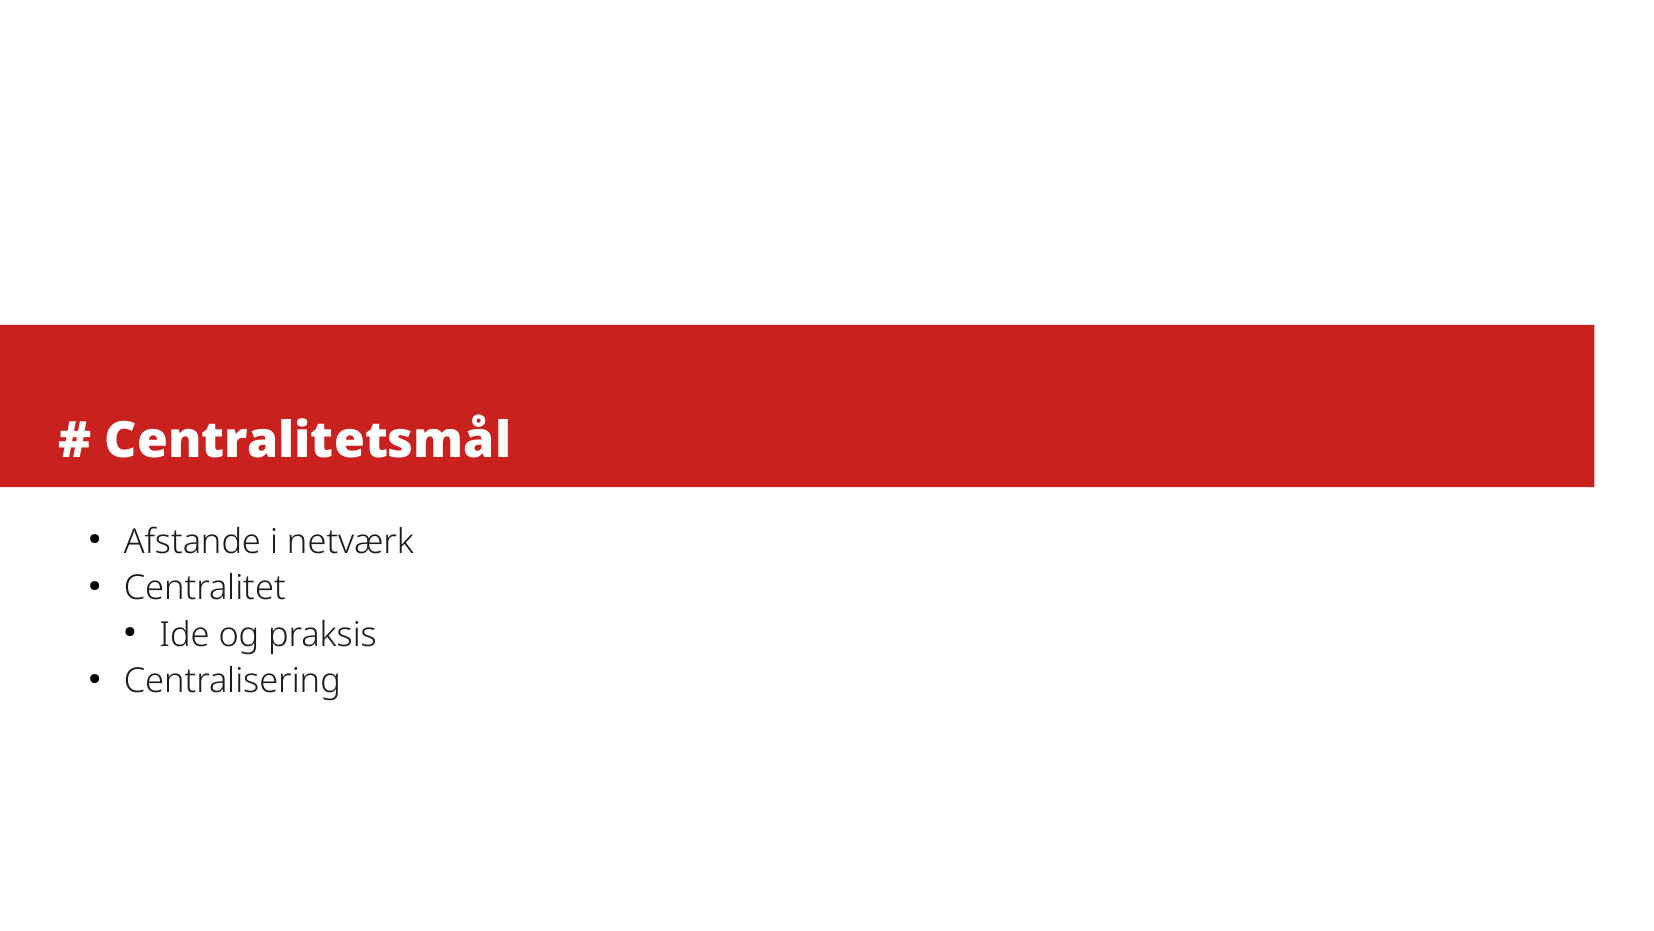

# # Centralitetsmål
Afstande i netværk
Centralitet
Ide og praksis
Centralisering